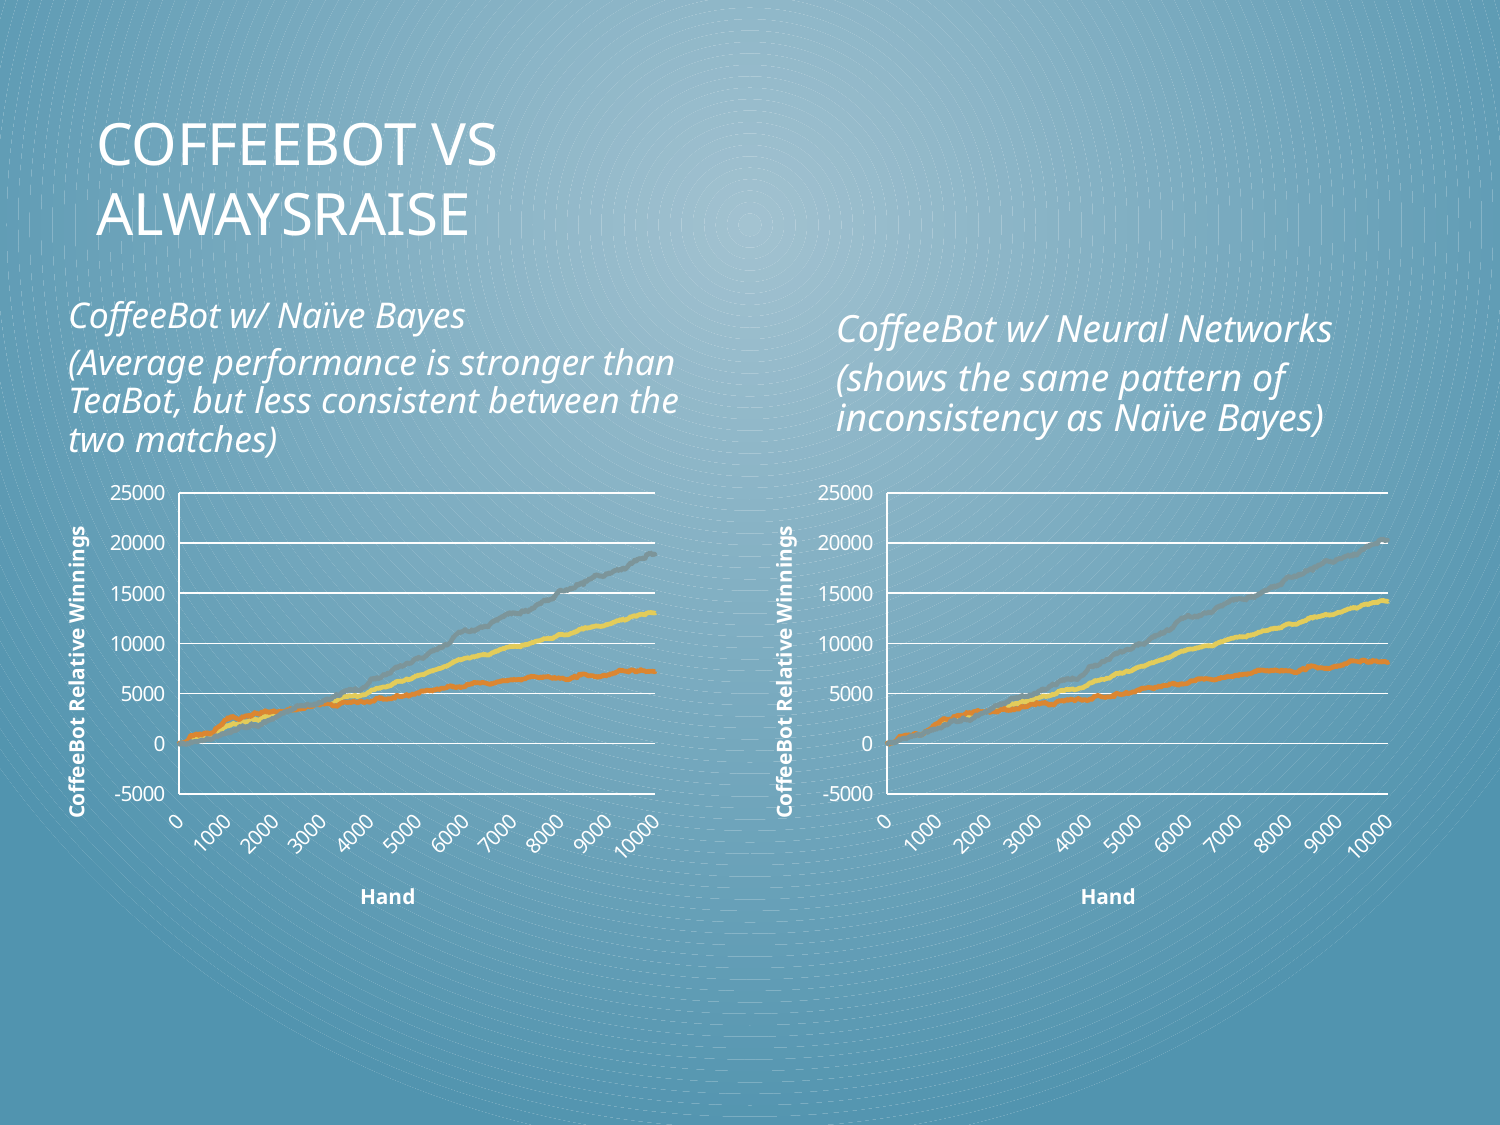

# COFFEEBot vs Alwaysraise
CoffeeBot w/ Naïve Bayes
(Average performance is stronger than TeaBot, but less consistent between the two matches)
CoffeeBot w/ Neural Networks
(shows the same pattern of inconsistency as Naïve Bayes)
### Chart
| Category | Match 1 | Match 2 | Average |
|---|---|---|---|
### Chart
| Category | Match 1 | Match 2 | Average |
|---|---|---|---|